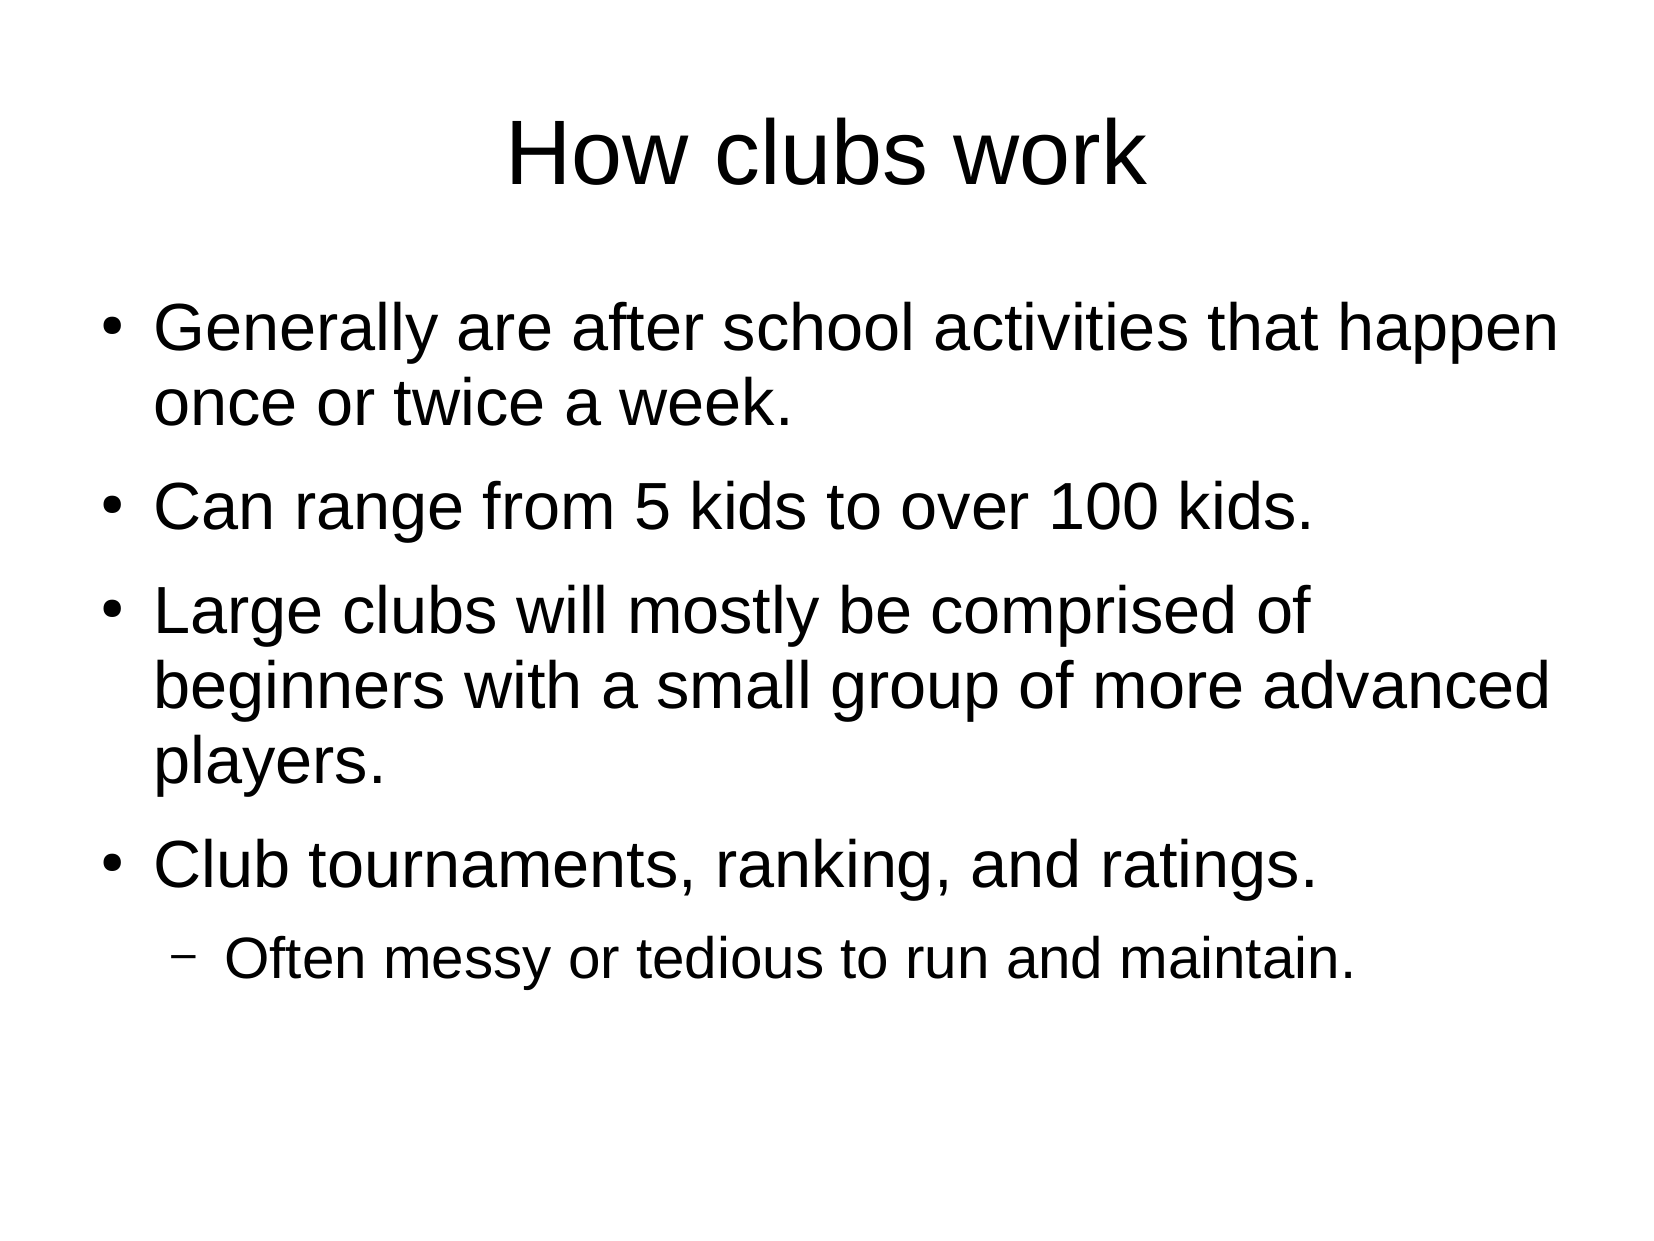

# How clubs work
Generally are after school activities that happen once or twice a week.
Can range from 5 kids to over 100 kids.
Large clubs will mostly be comprised of beginners with a small group of more advanced players.
Club tournaments, ranking, and ratings.
Often messy or tedious to run and maintain.